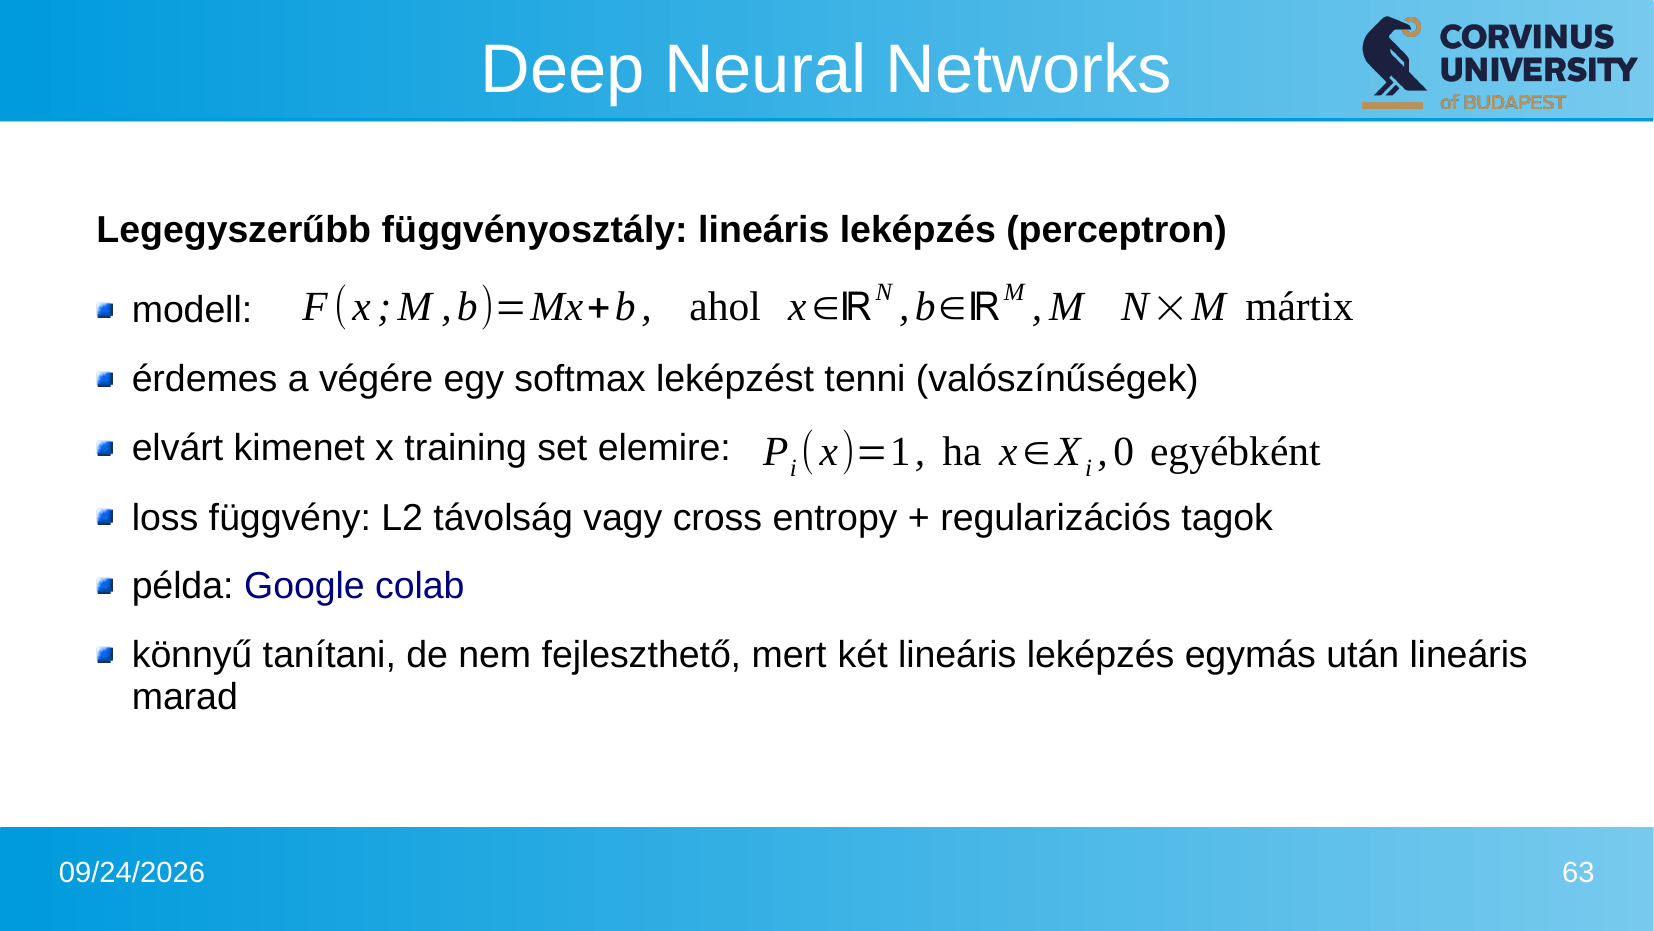

# Deep Neural Networks
Legegyszerűbb függvényosztály: lineáris leképzés (perceptron)
modell:
érdemes a végére egy softmax leképzést tenni (valószínűségek)
elvárt kimenet x training set elemire:
loss függvény: L2 távolság vagy cross entropy + regularizációs tagok
példa: Google colab
könnyű tanítani, de nem fejleszthető, mert két lineáris leképzés egymás után lineáris marad
63